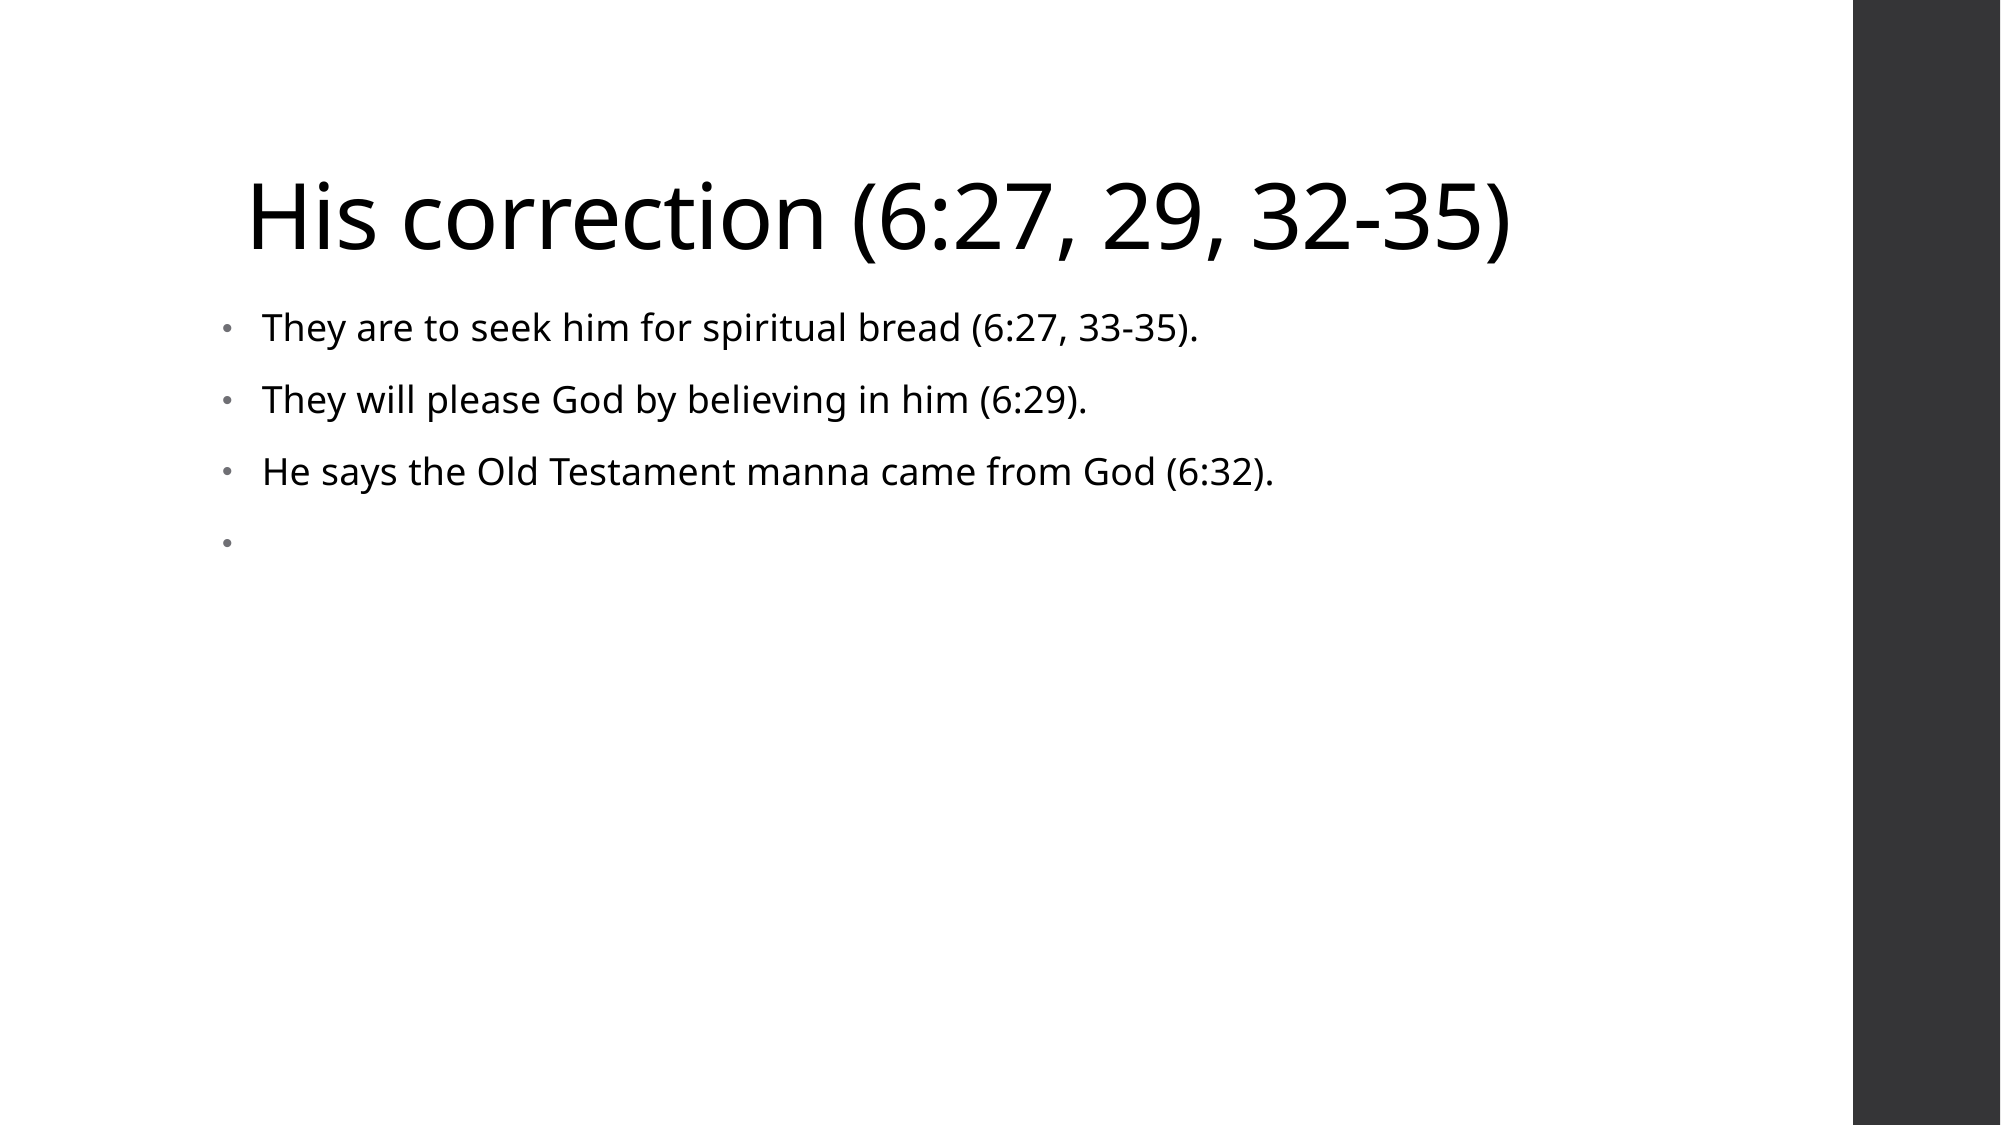

# His correction (6:27, 29, 32-35)
 They are to seek him for spiritual bread (6:27, 33-35).
 They will please God by believing in him (6:29).
 He says the Old Testament manna came from God (6:32).